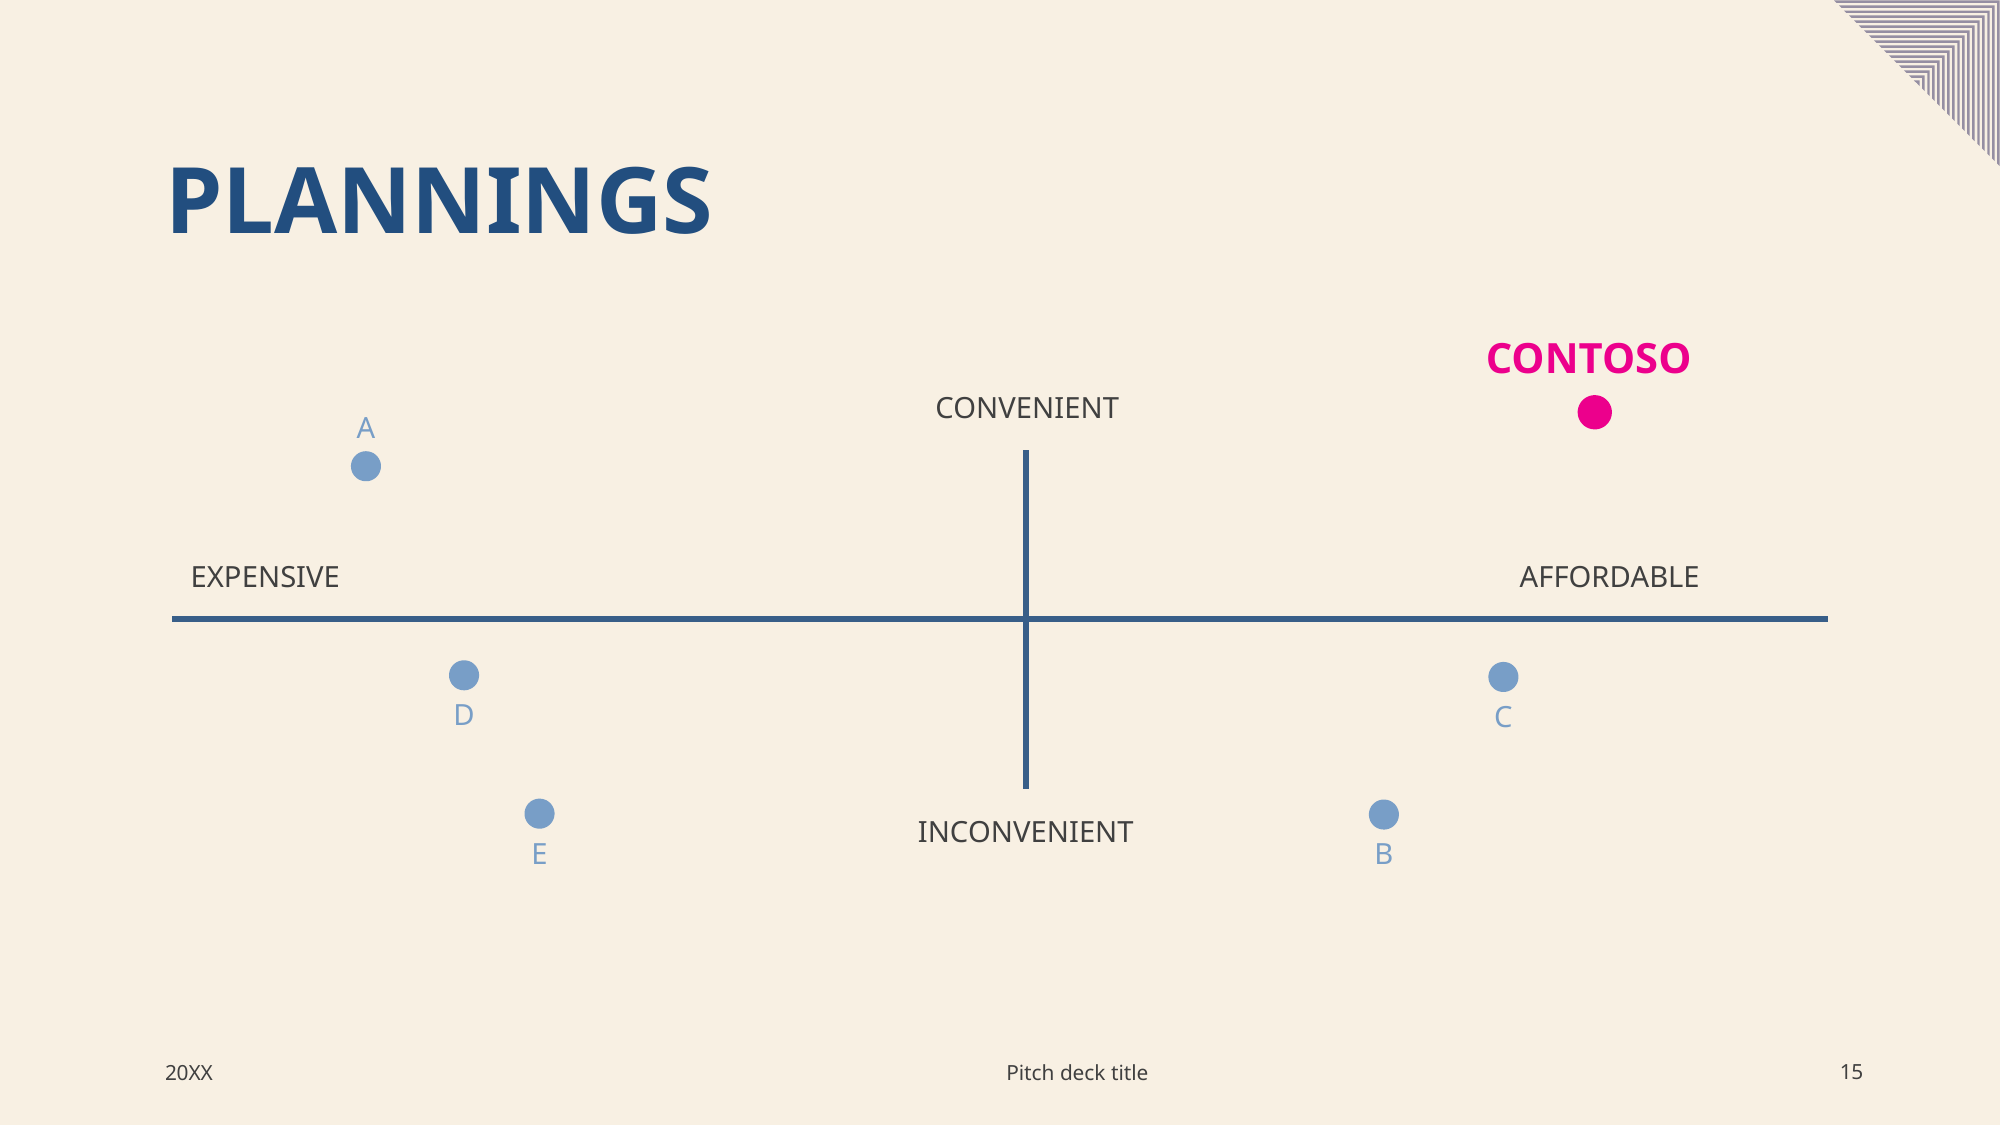

# PLannings
CONTOSO
CONVENIENT
A
EXPENSIVE
AFFORDABLE
D
C
E
B
INCONVENIENT
Pitch deck title
20XX